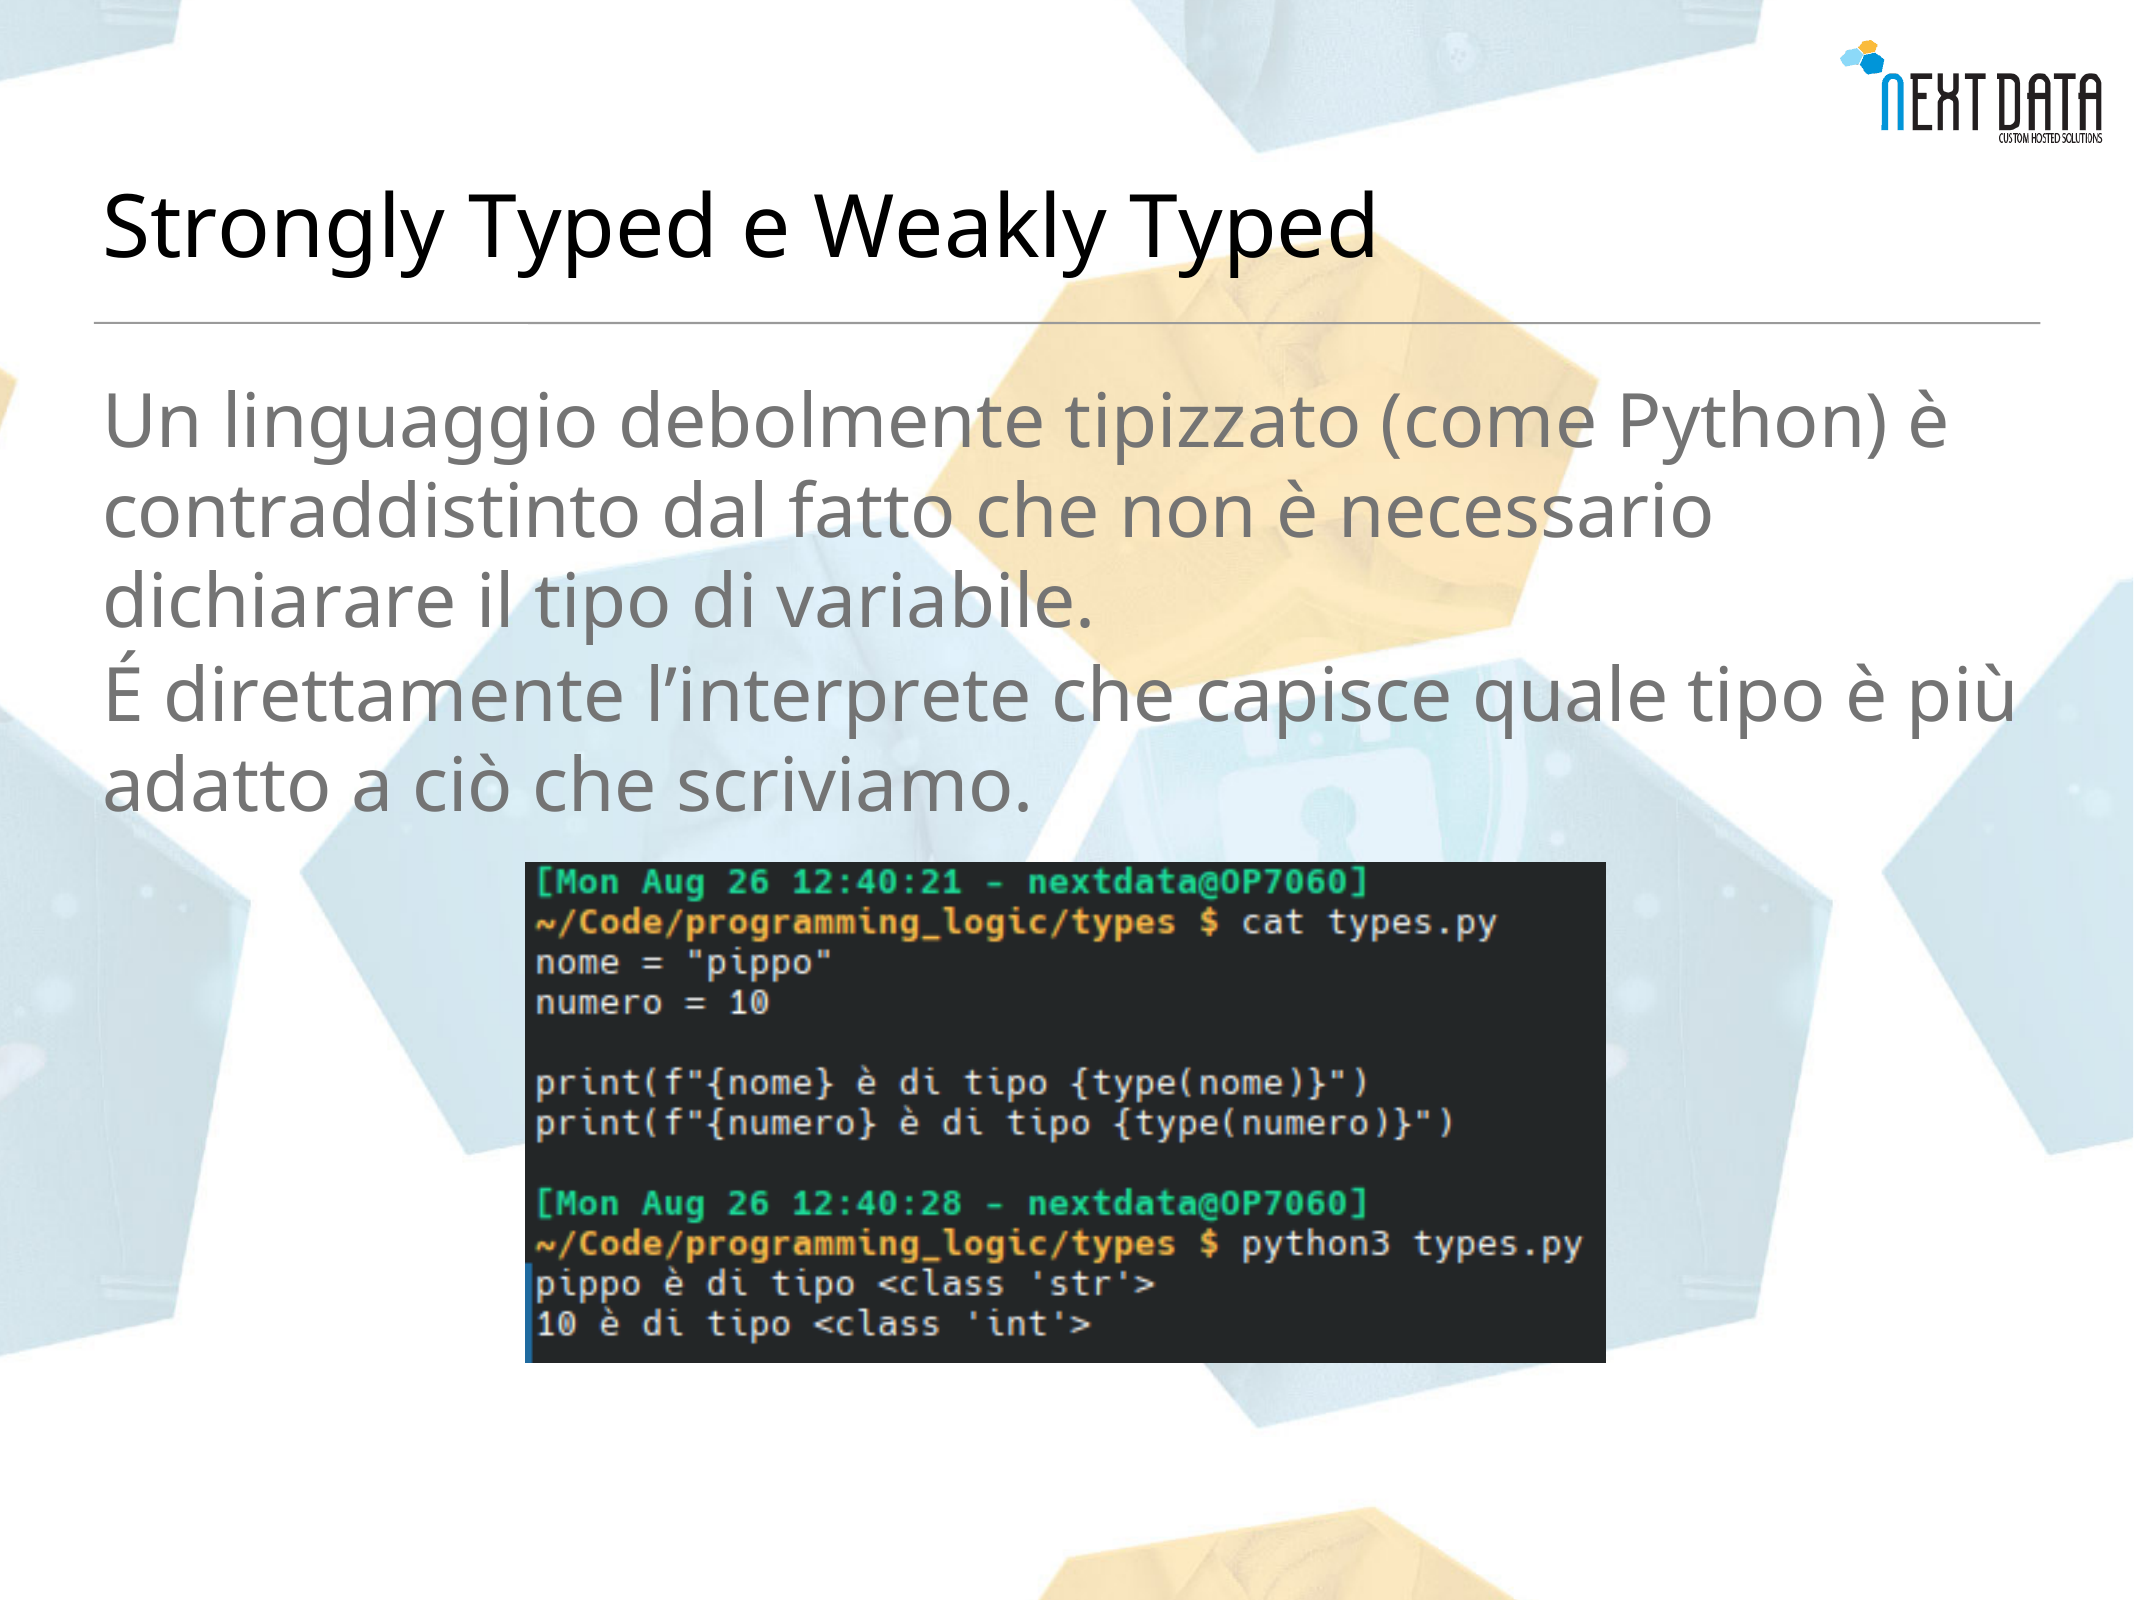

Strongly Typed e Weakly Typed
Un linguaggio debolmente tipizzato (come Python) è contraddistinto dal fatto che non è necessario dichiarare il tipo di variabile.
É direttamente l’interprete che capisce quale tipo è più adatto a ciò che scriviamo.